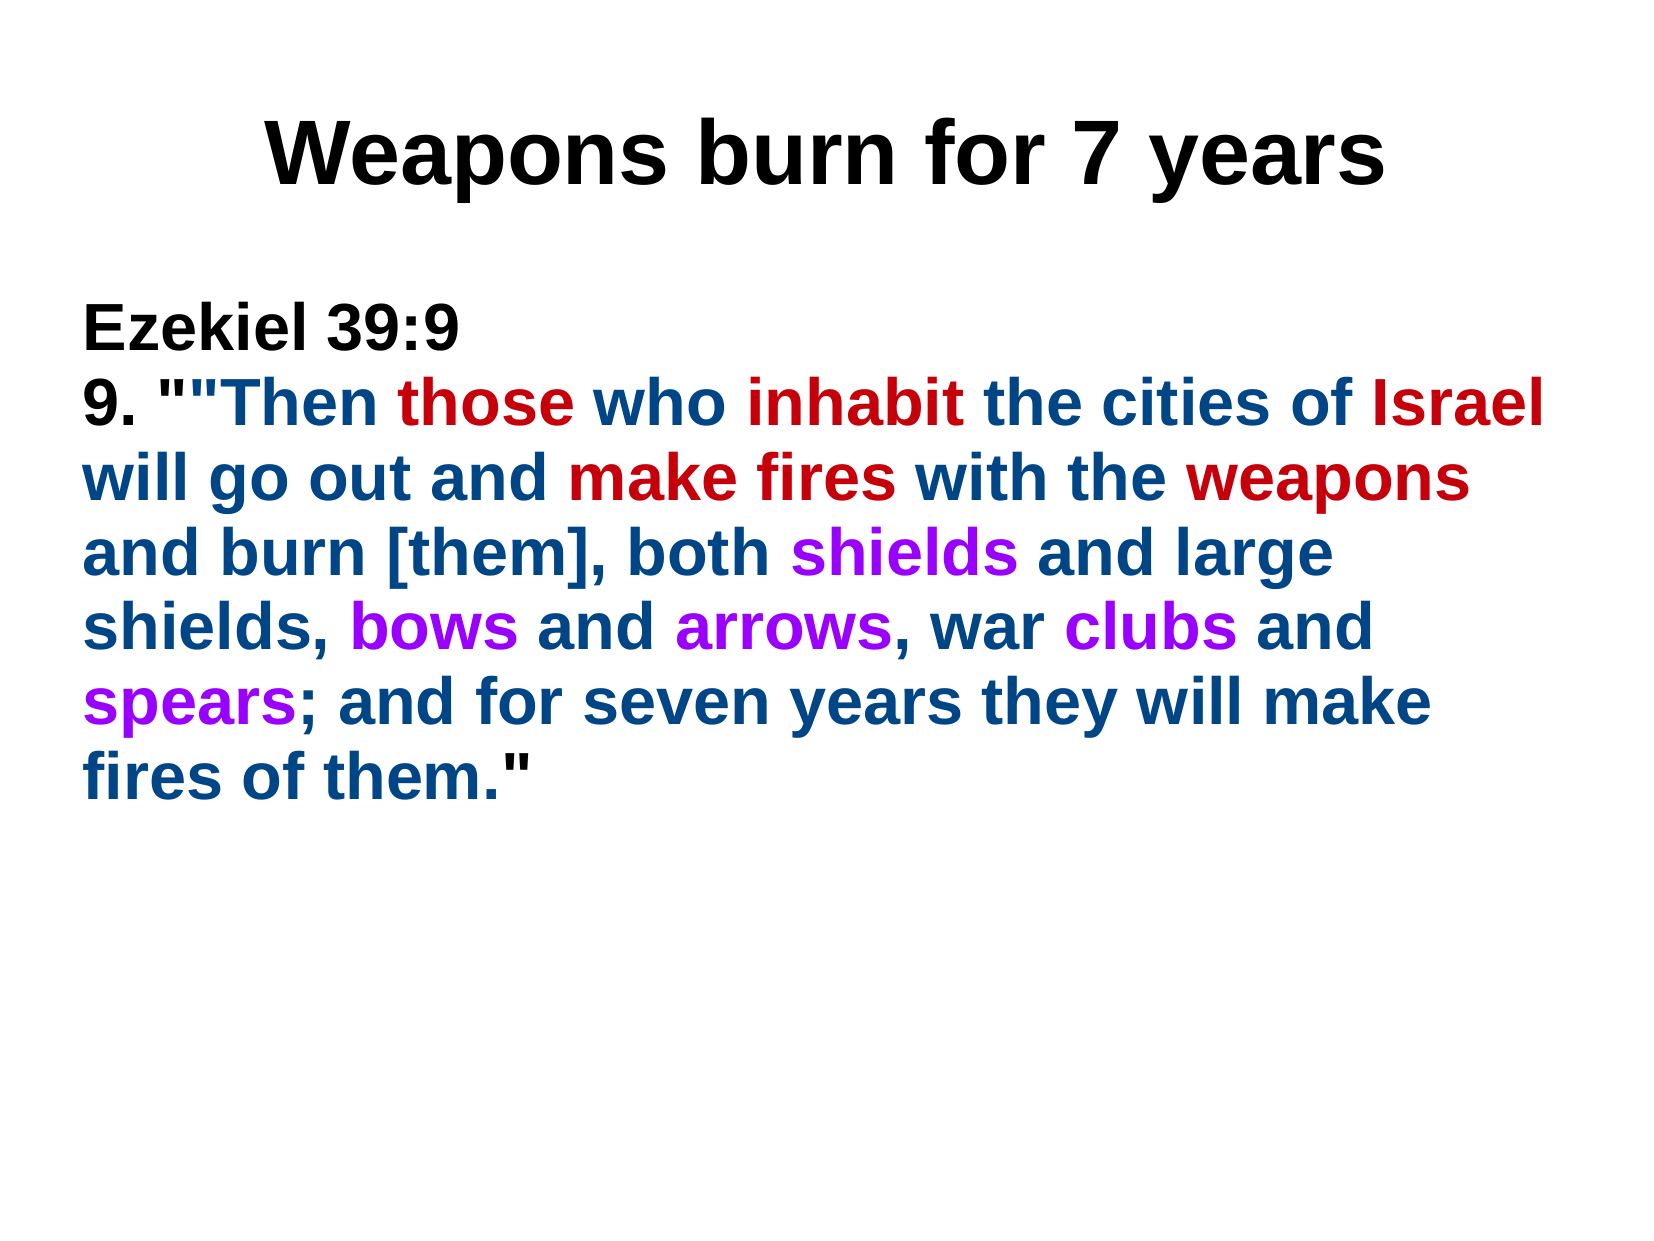

# Weapons burn for 7 years
Ezekiel 39:9
9. ""Then those who inhabit the cities of Israel will go out and make fires with the weapons and burn [them], both shields and large shields, bows and arrows, war clubs and spears; and for seven years they will make fires of them."